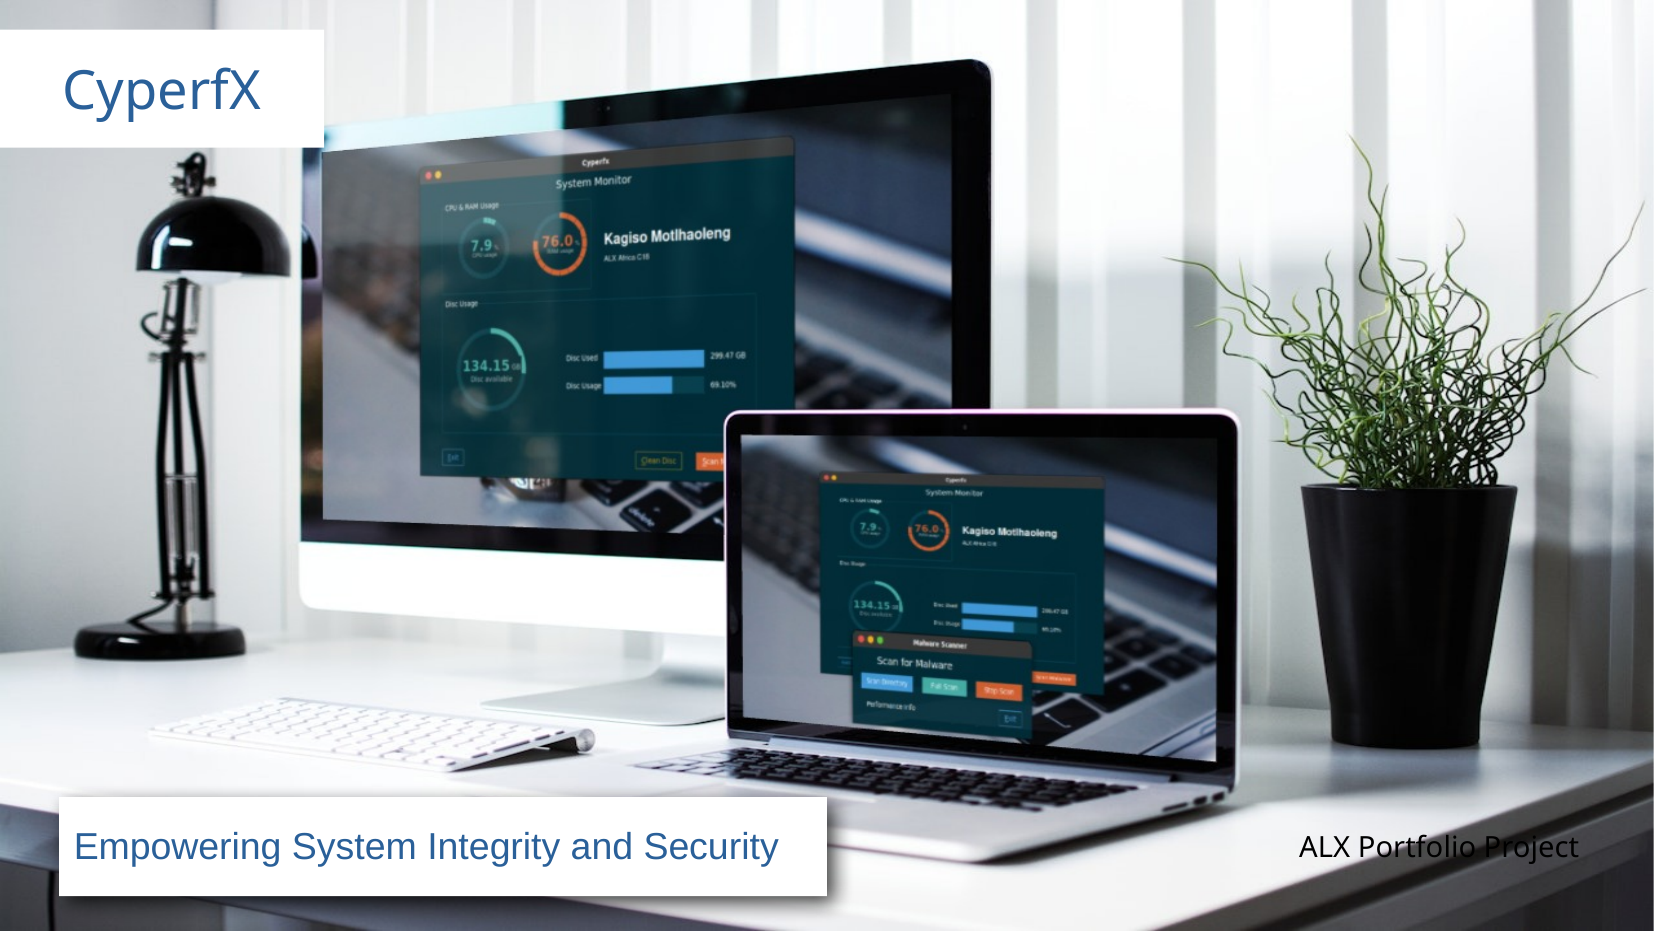

# CyperfX
Empowering System Integrity and Security
ALX Portfolio Project